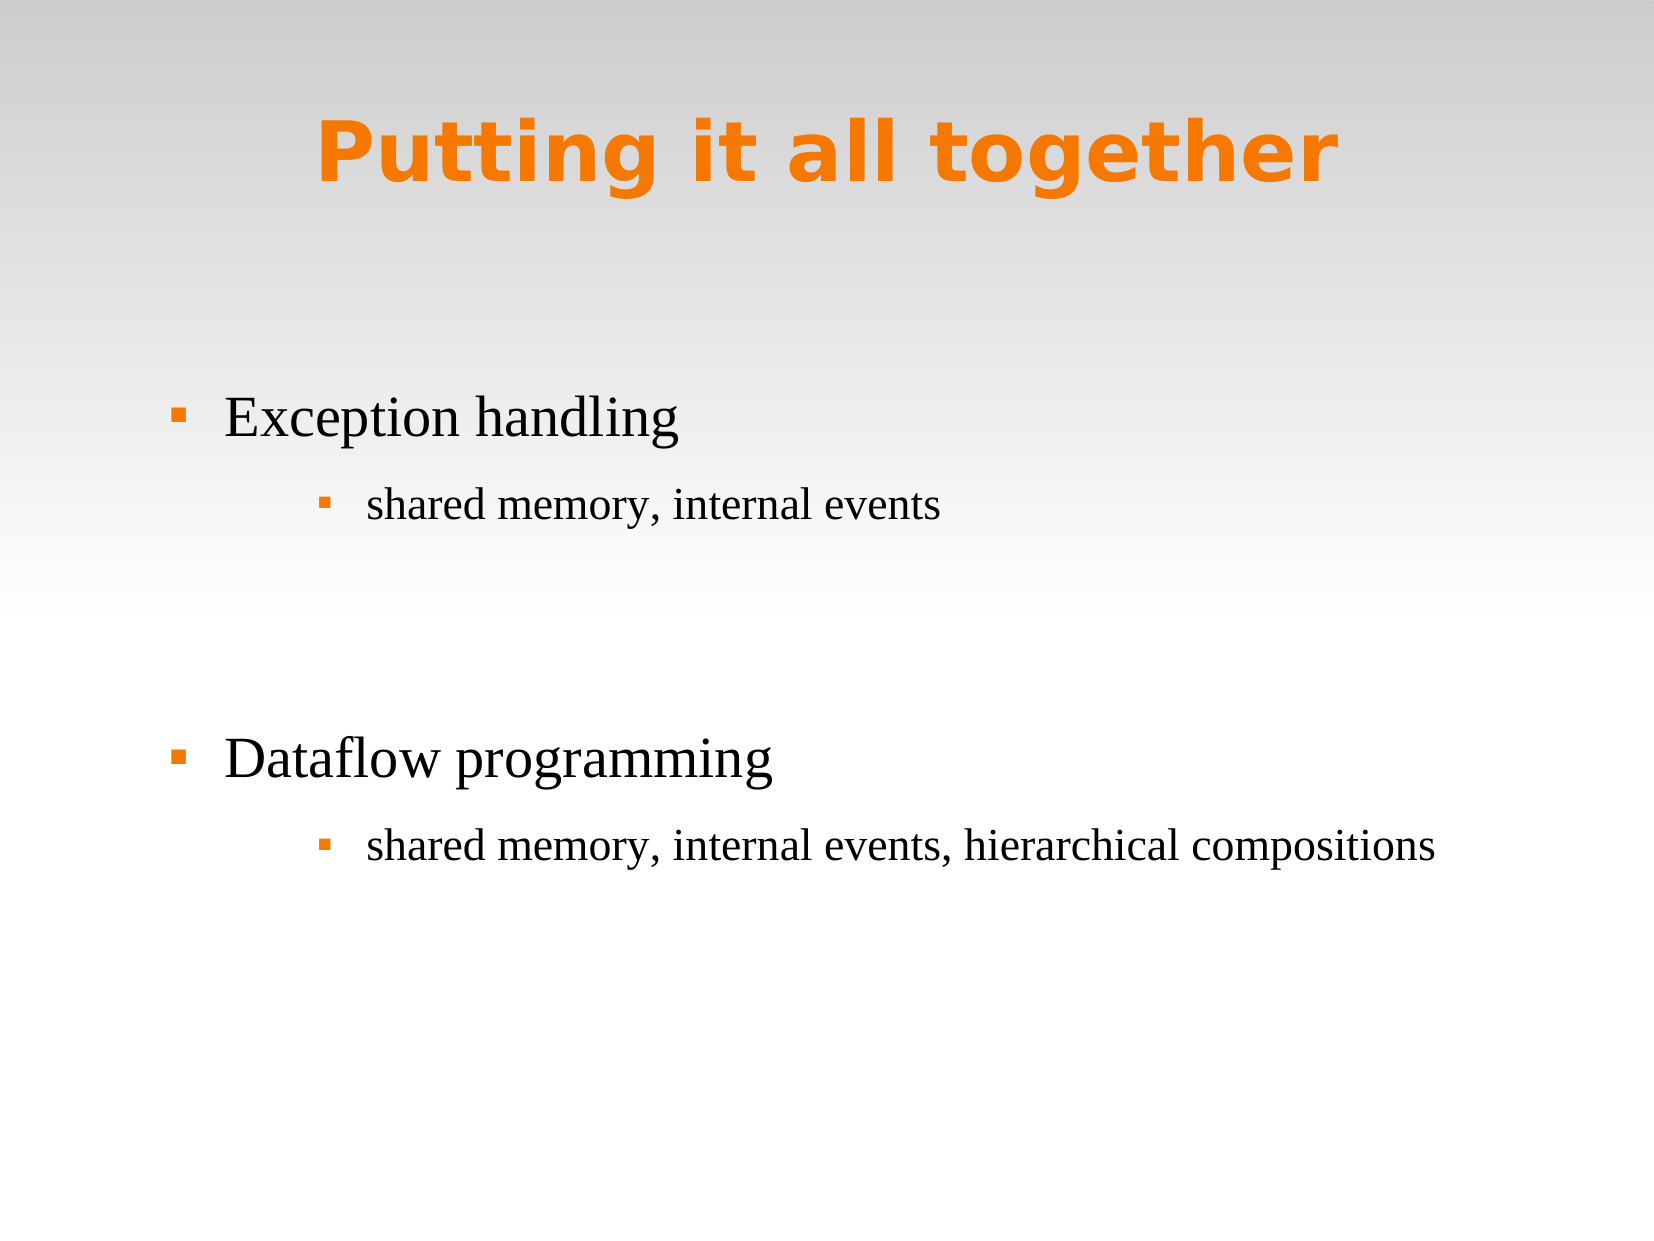

# Putting it all together
Exception handling
shared memory, internal events
Dataflow programming
shared memory, internal events, hierarchical compositions